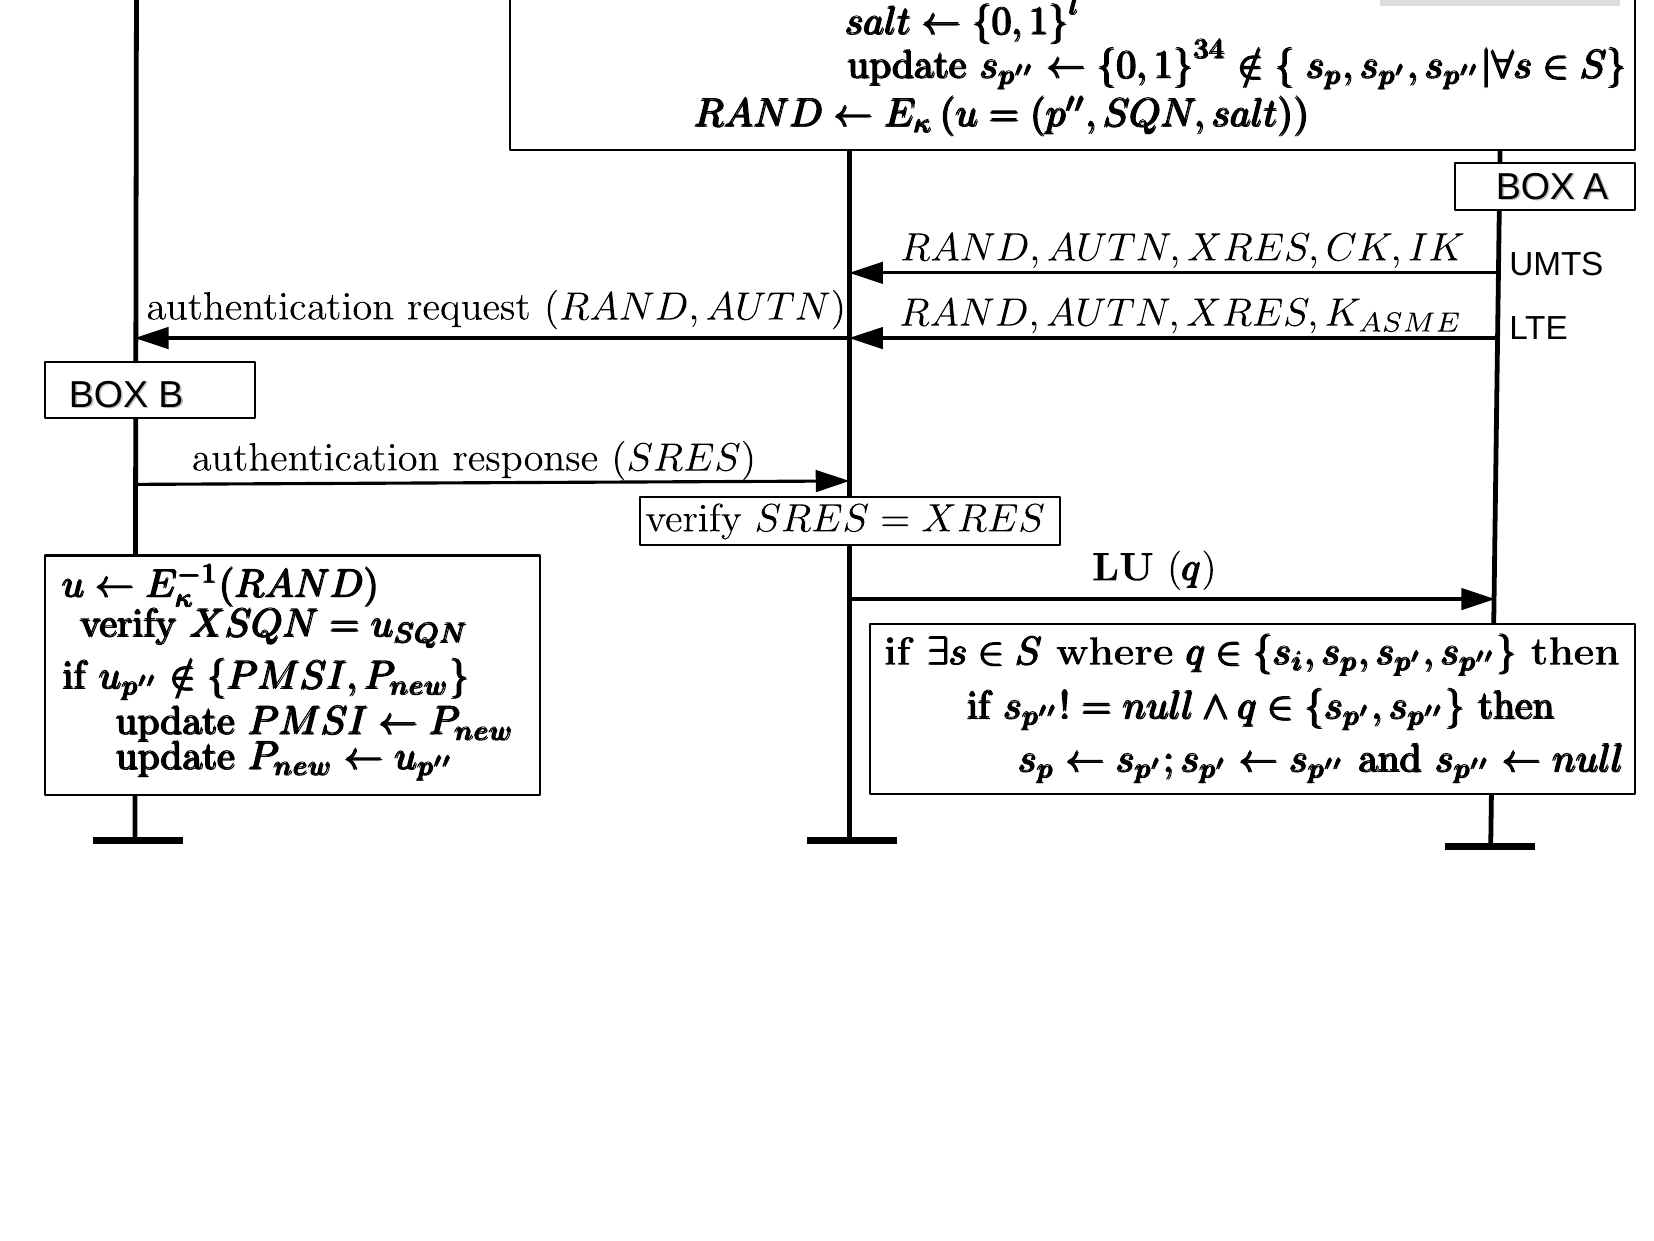

At HN End
BOX A
UMTS
LTE
BOX B